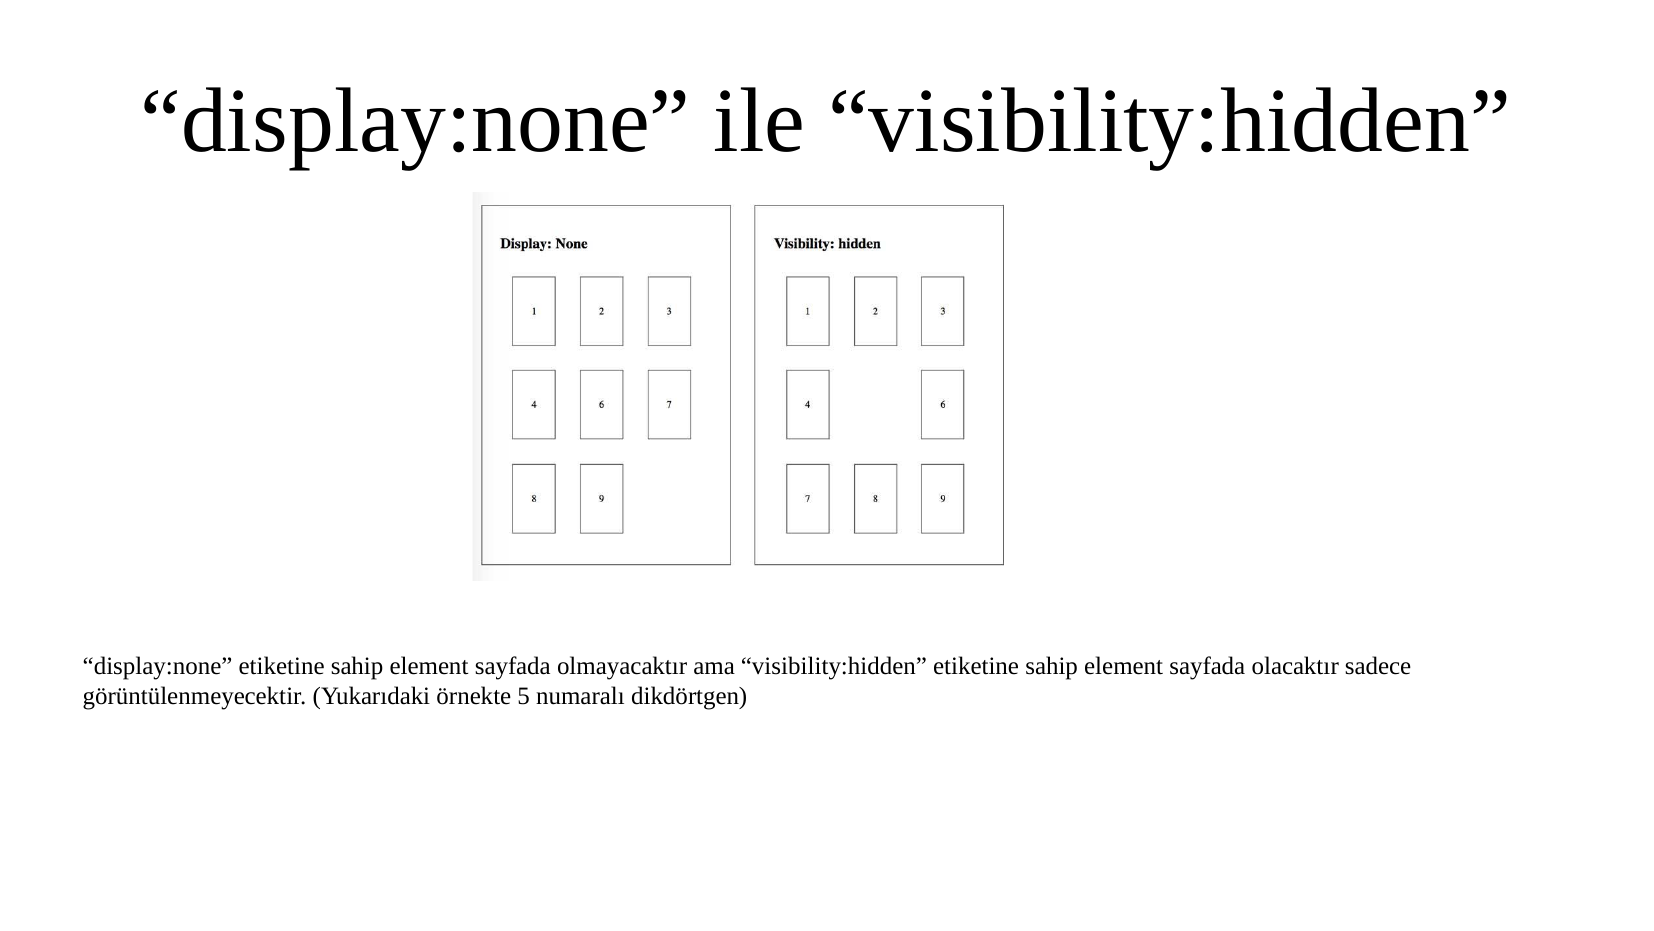

# “display:none” ile “visibility:hidden”
“display:none” etiketine sahip element sayfada olmayacaktır ama “visibility:hidden” etiketine sahip element sayfada olacaktır sadece görüntülenmeyecektir. (Yukarıdaki örnekte 5 numaralı dikdörtgen)